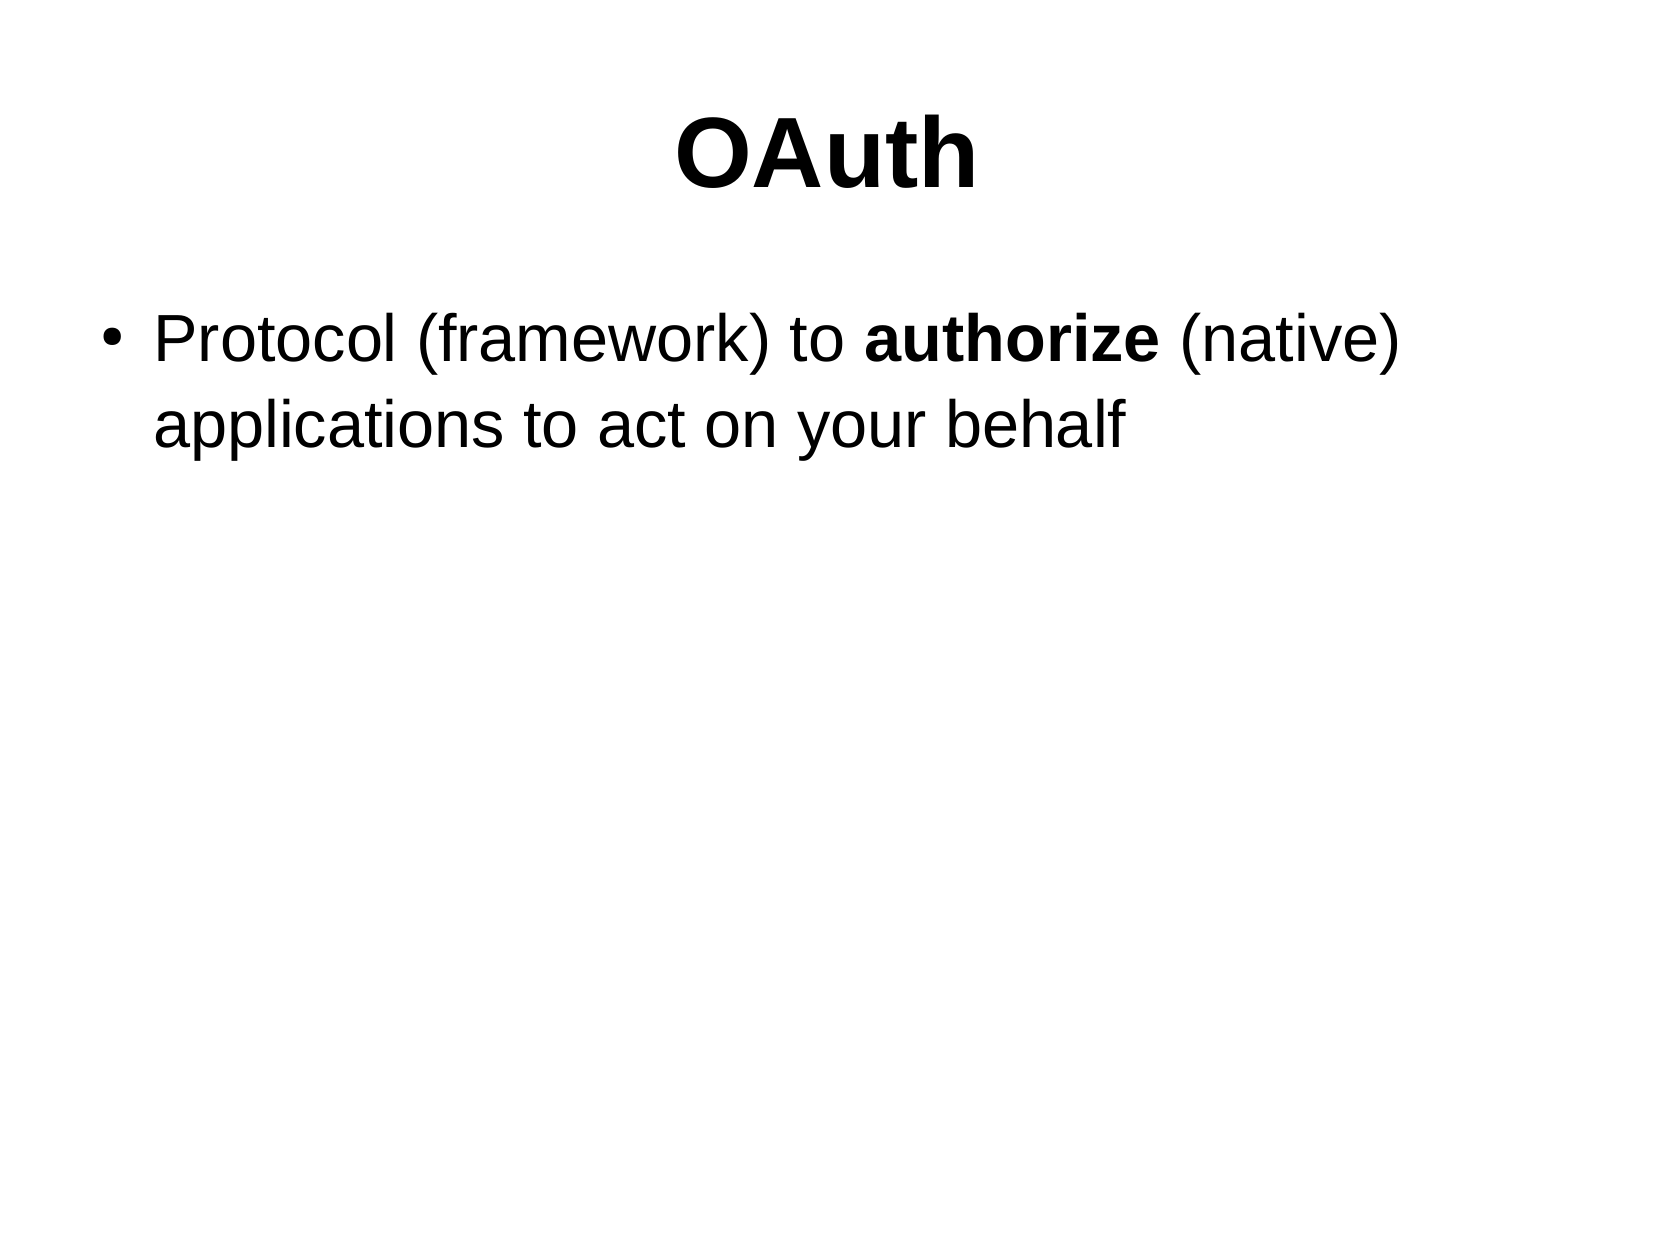

# OAuth
Protocol (framework) to authorize (native) applications to act on your behalf